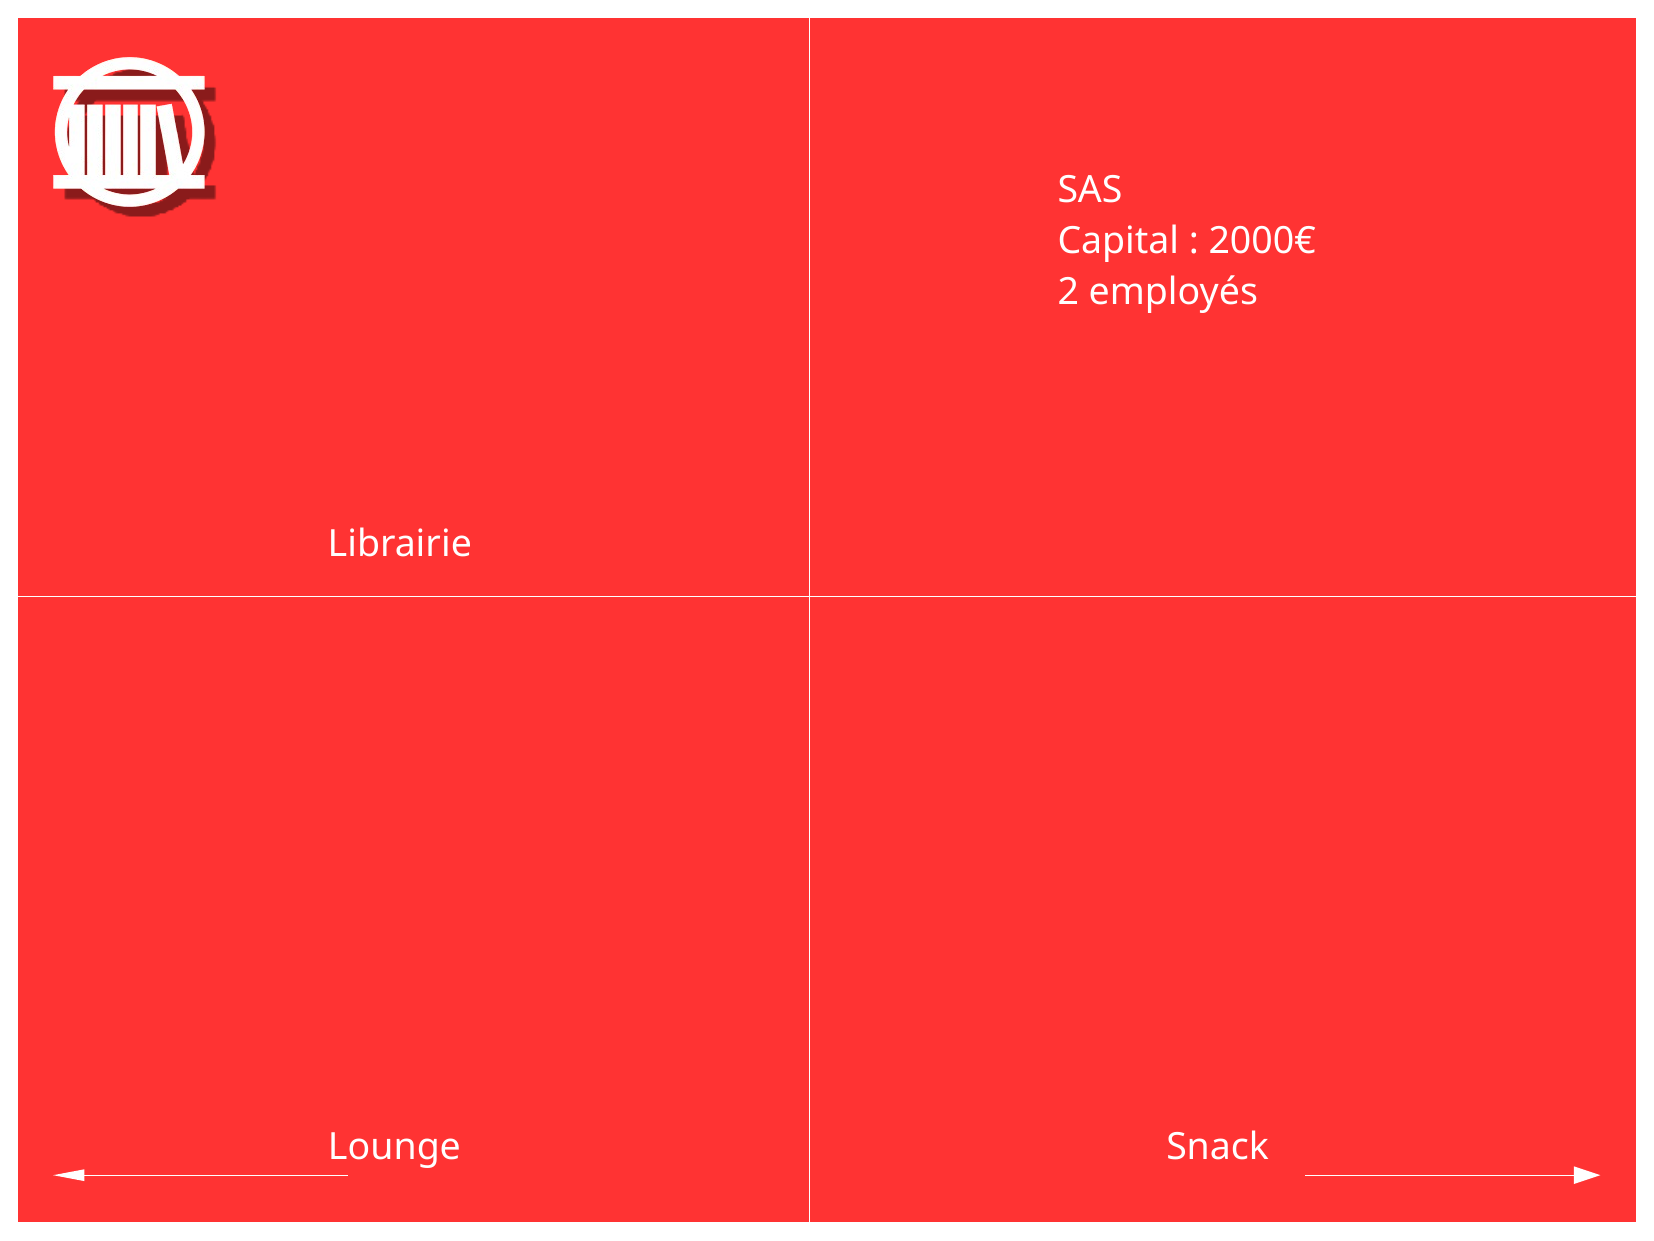

SAS
Capital : 2000€
2 employés
Librairie
Lounge
Snack